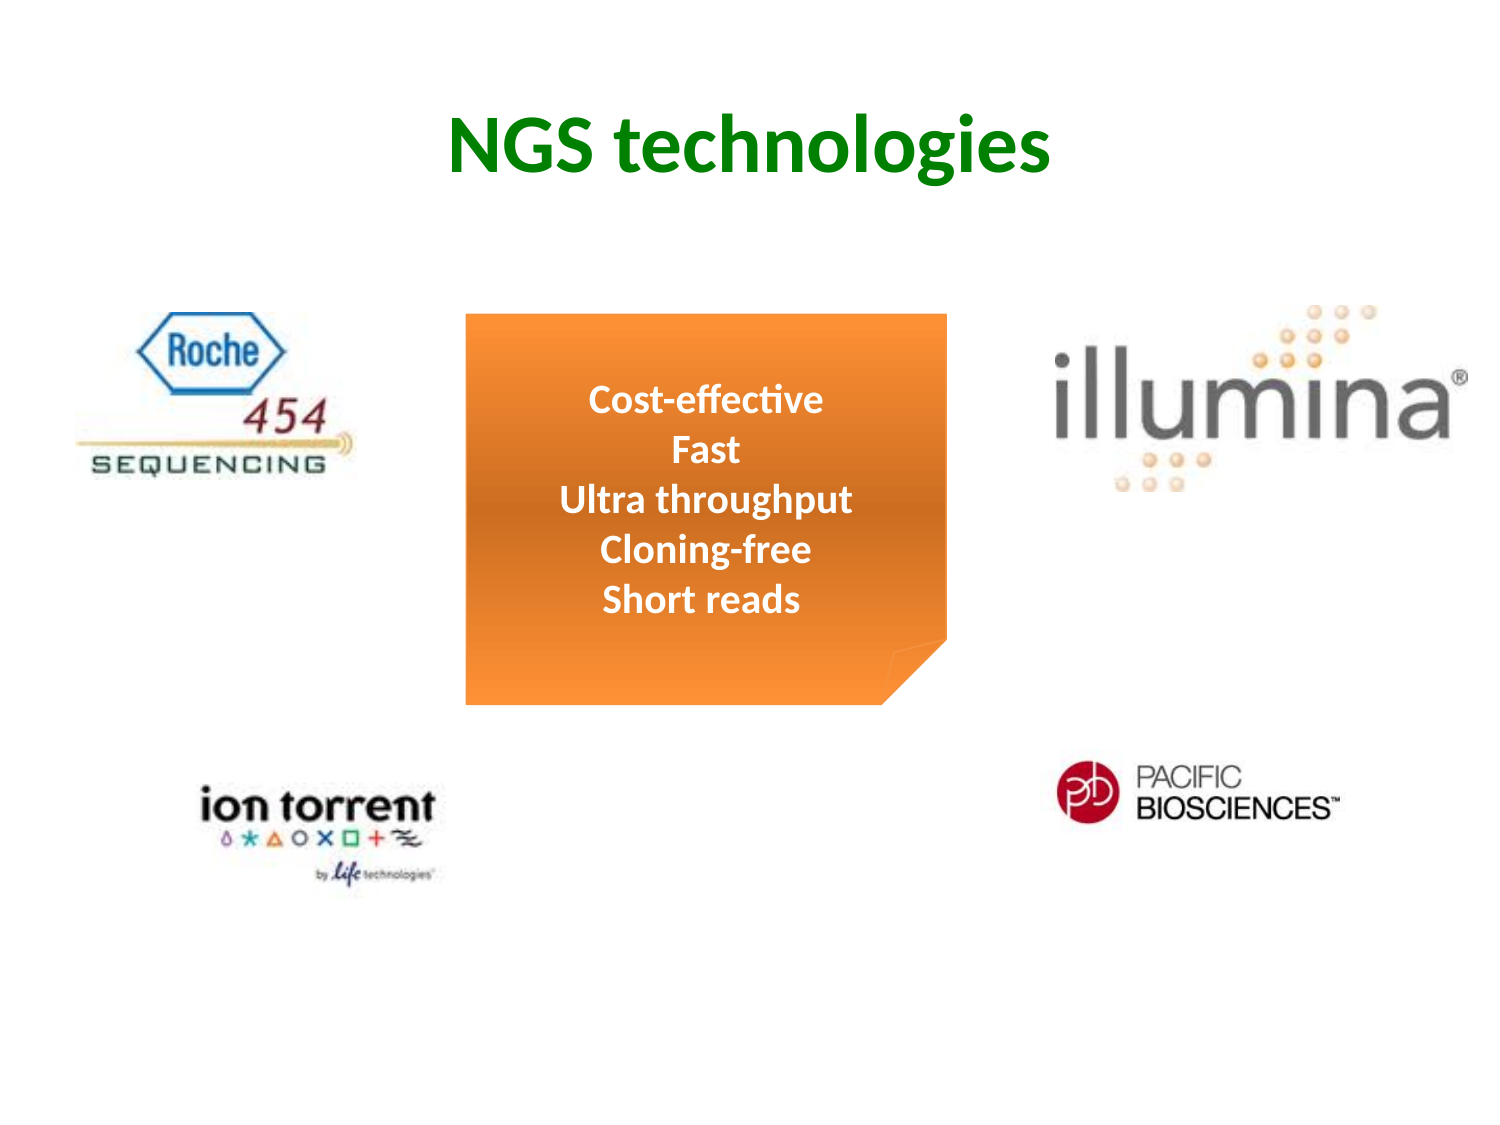

NGS technologies
Cost-effective
Fast
Ultra throughput
Cloning-free
Short reads